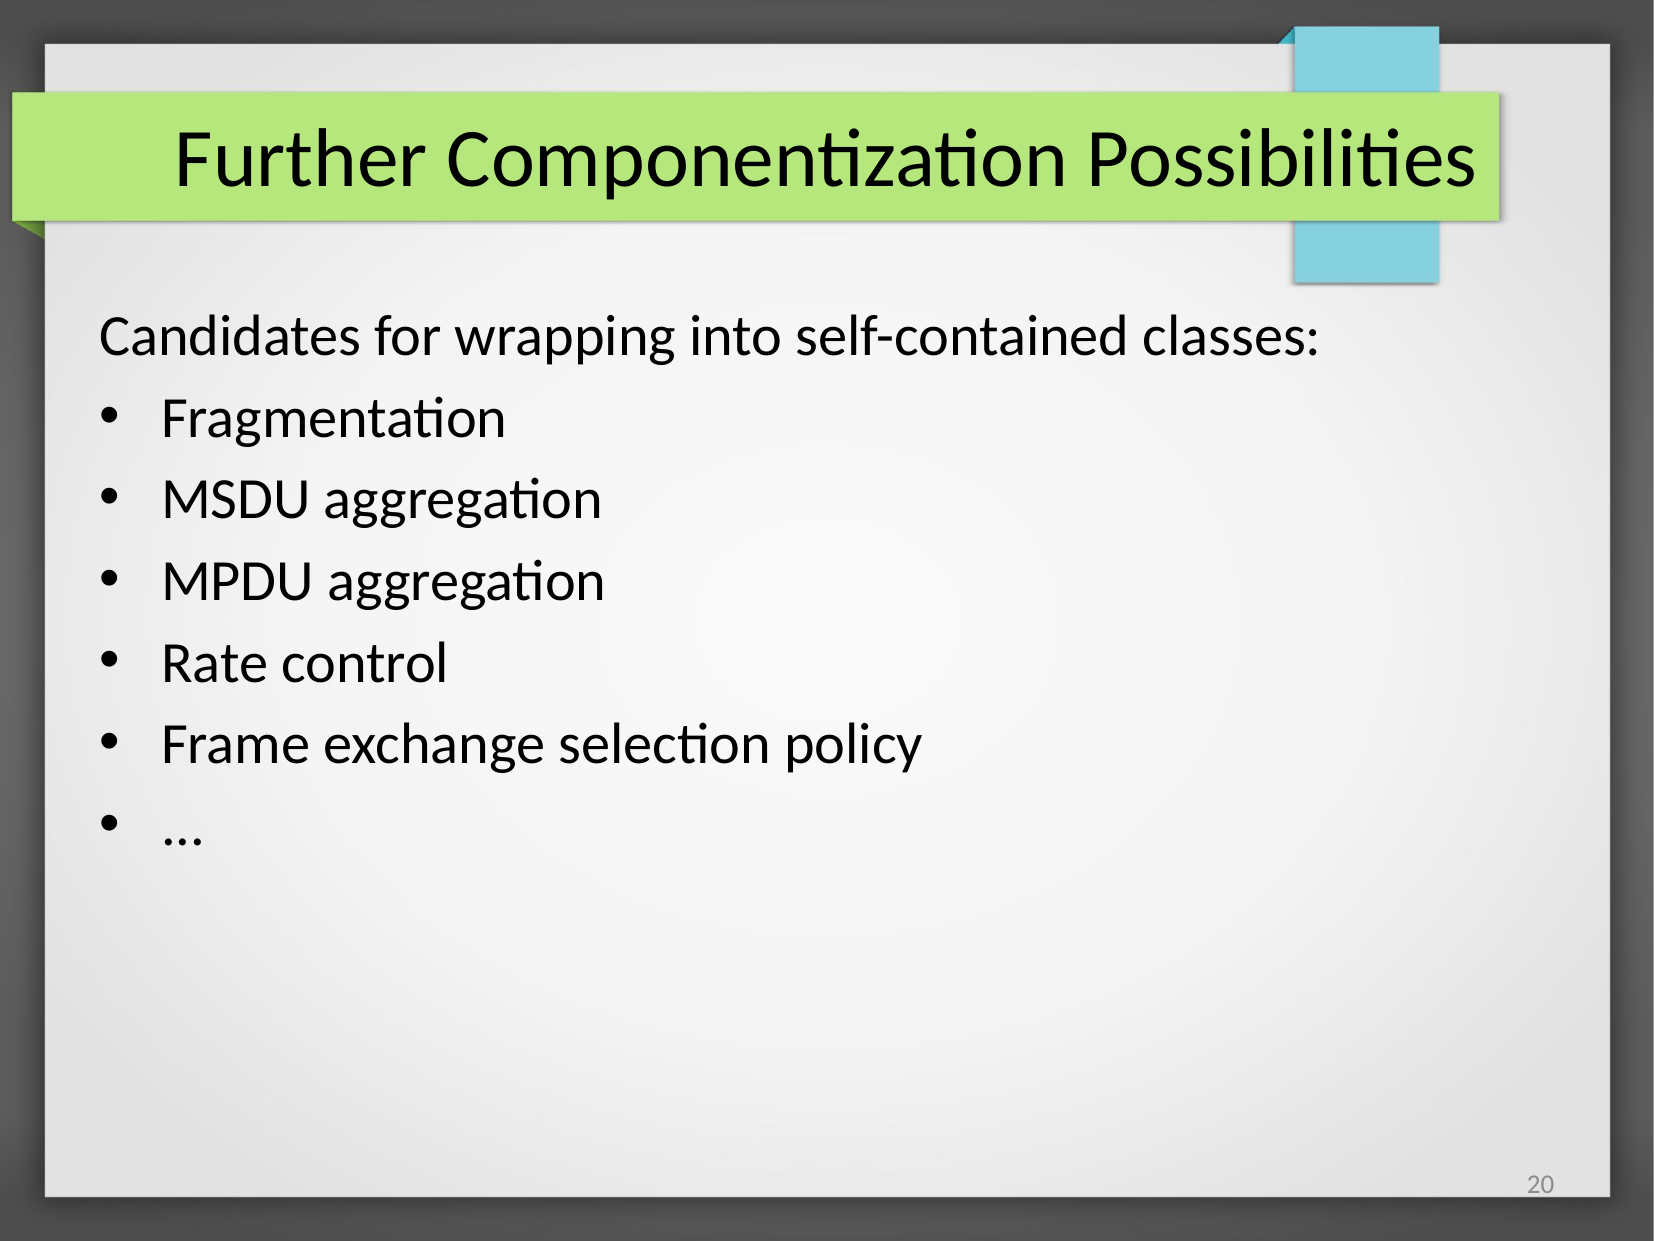

# Further Componentization Possibilities
Candidates for wrapping into self-contained classes:
Fragmentation
MSDU aggregation
MPDU aggregation
Rate control
Frame exchange selection policy
...